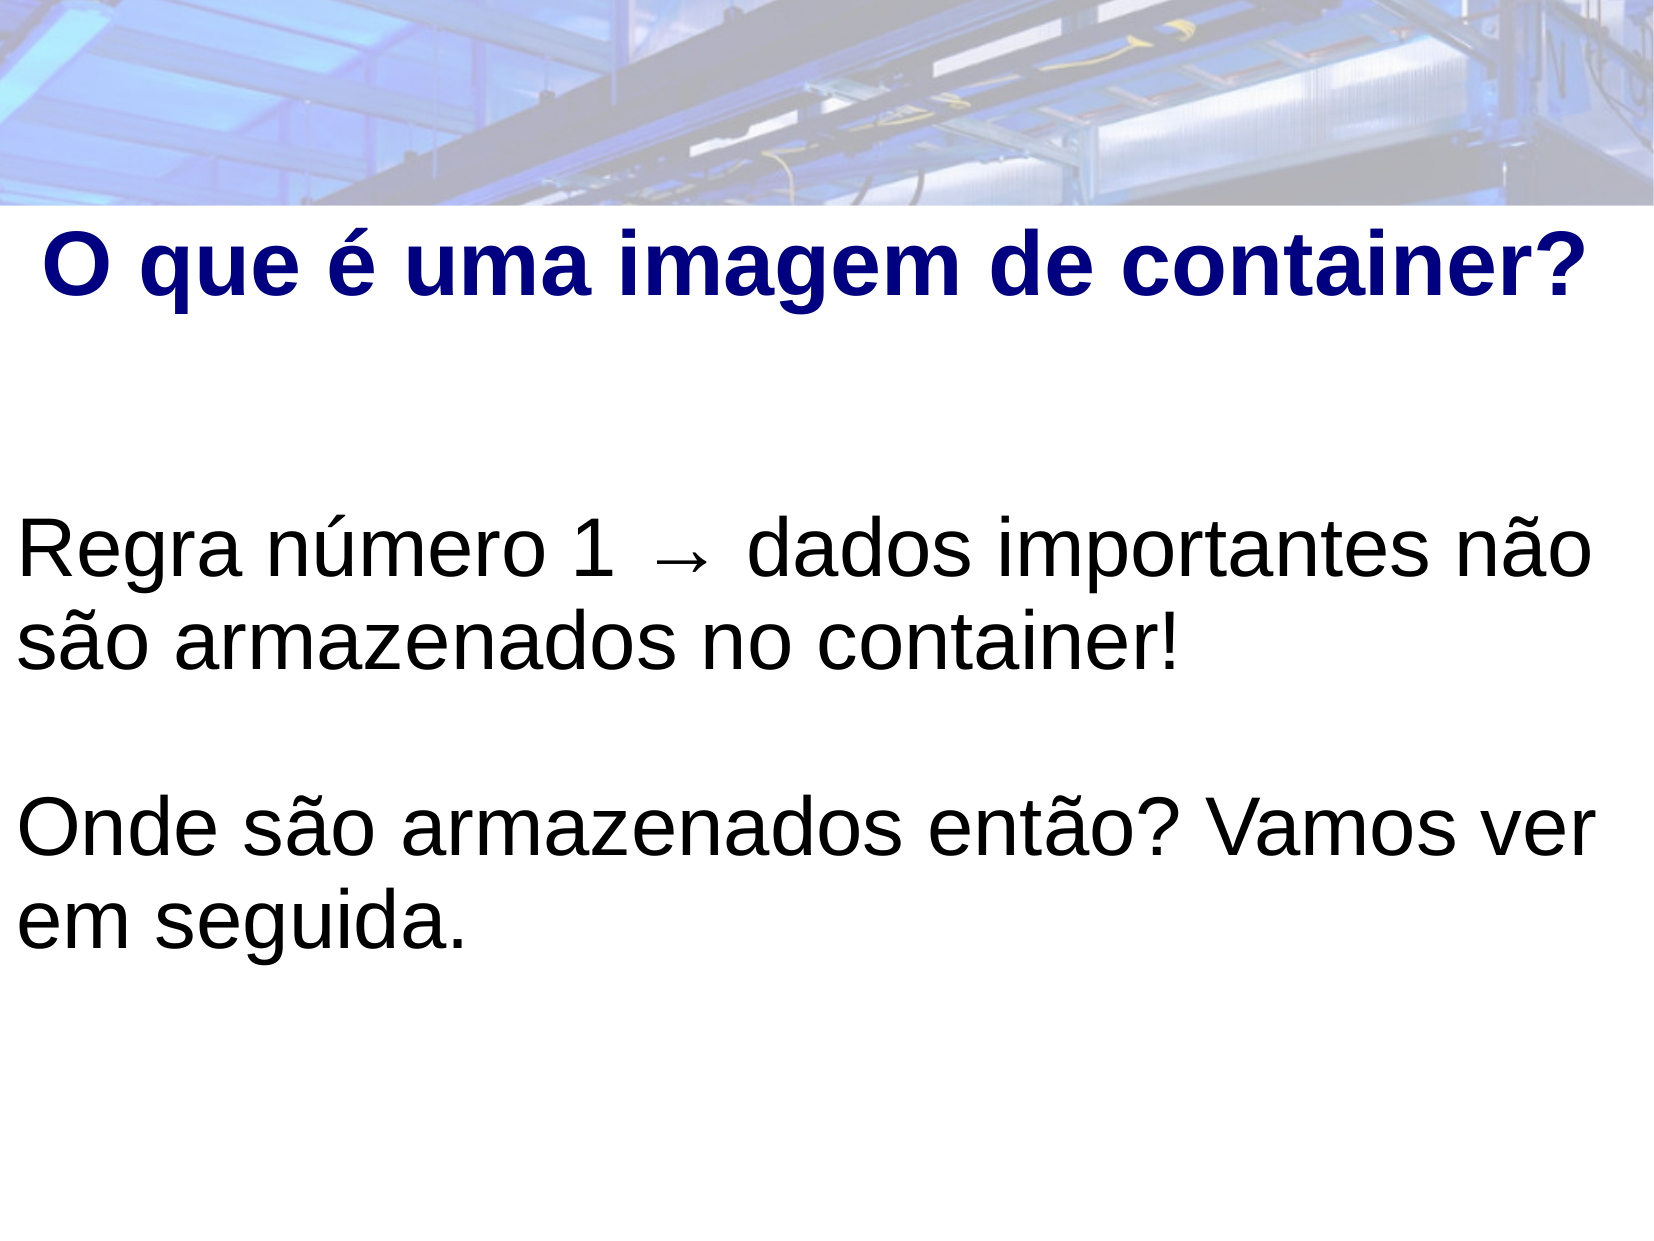

O que é uma imagem de container?
Regra número 1 → dados importantes não são armazenados no container!
Onde são armazenados então? Vamos ver em seguida.